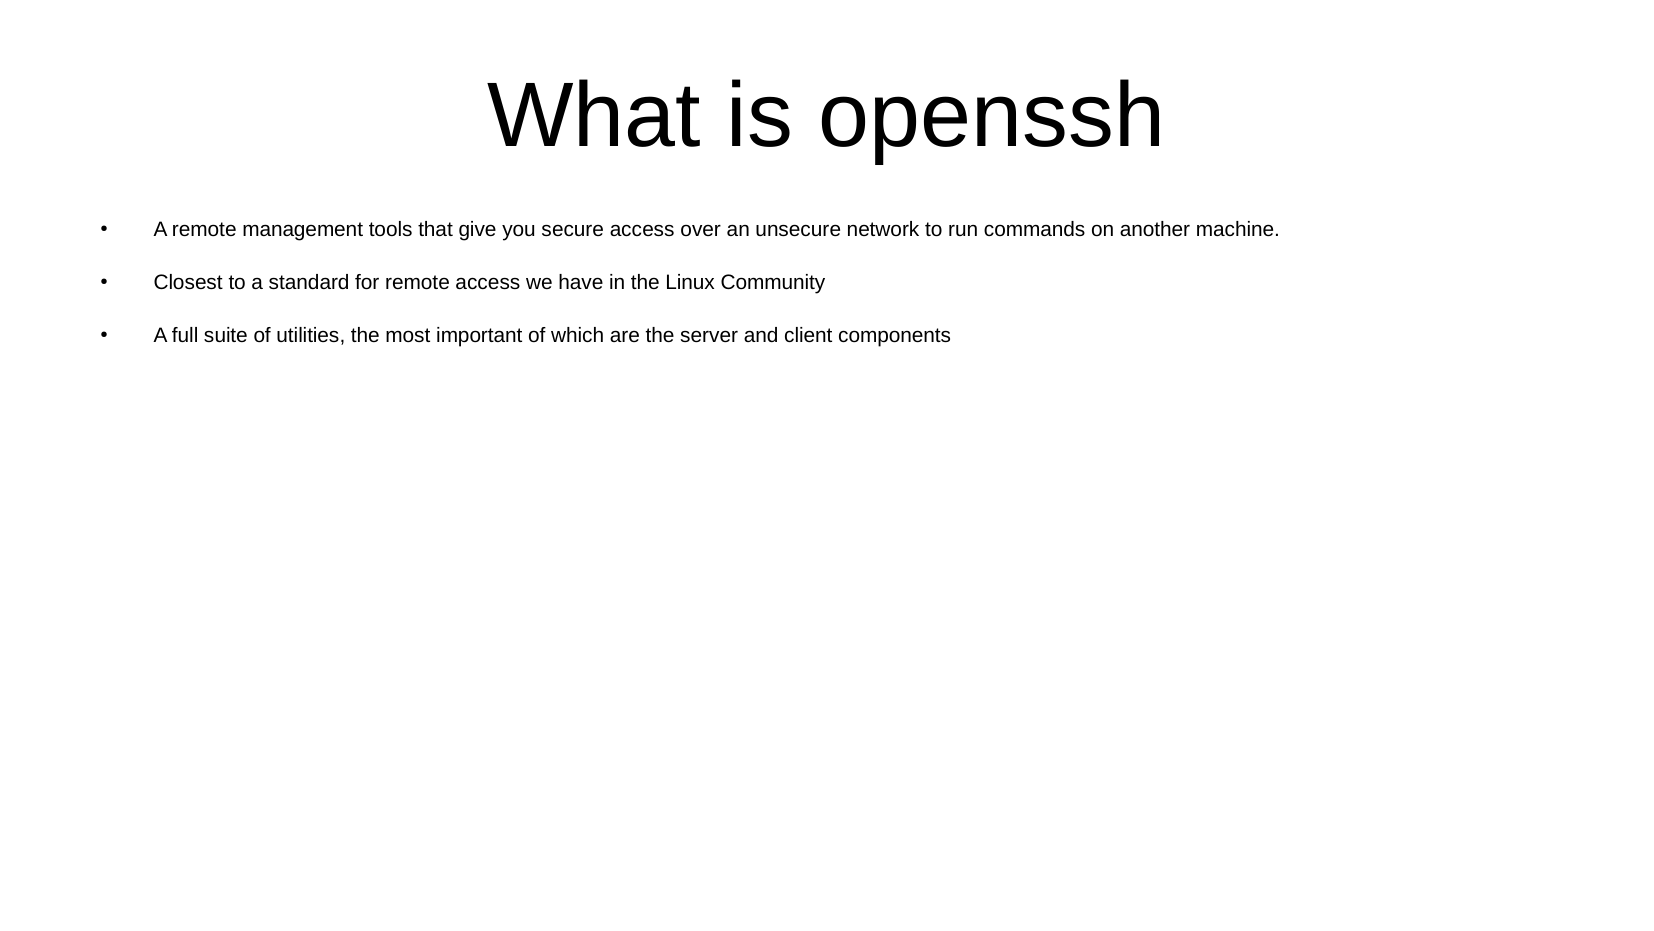

# What is openssh
A remote management tools that give you secure access over an unsecure network to run commands on another machine.
Closest to a standard for remote access we have in the Linux Community
A full suite of utilities, the most important of which are the server and client components